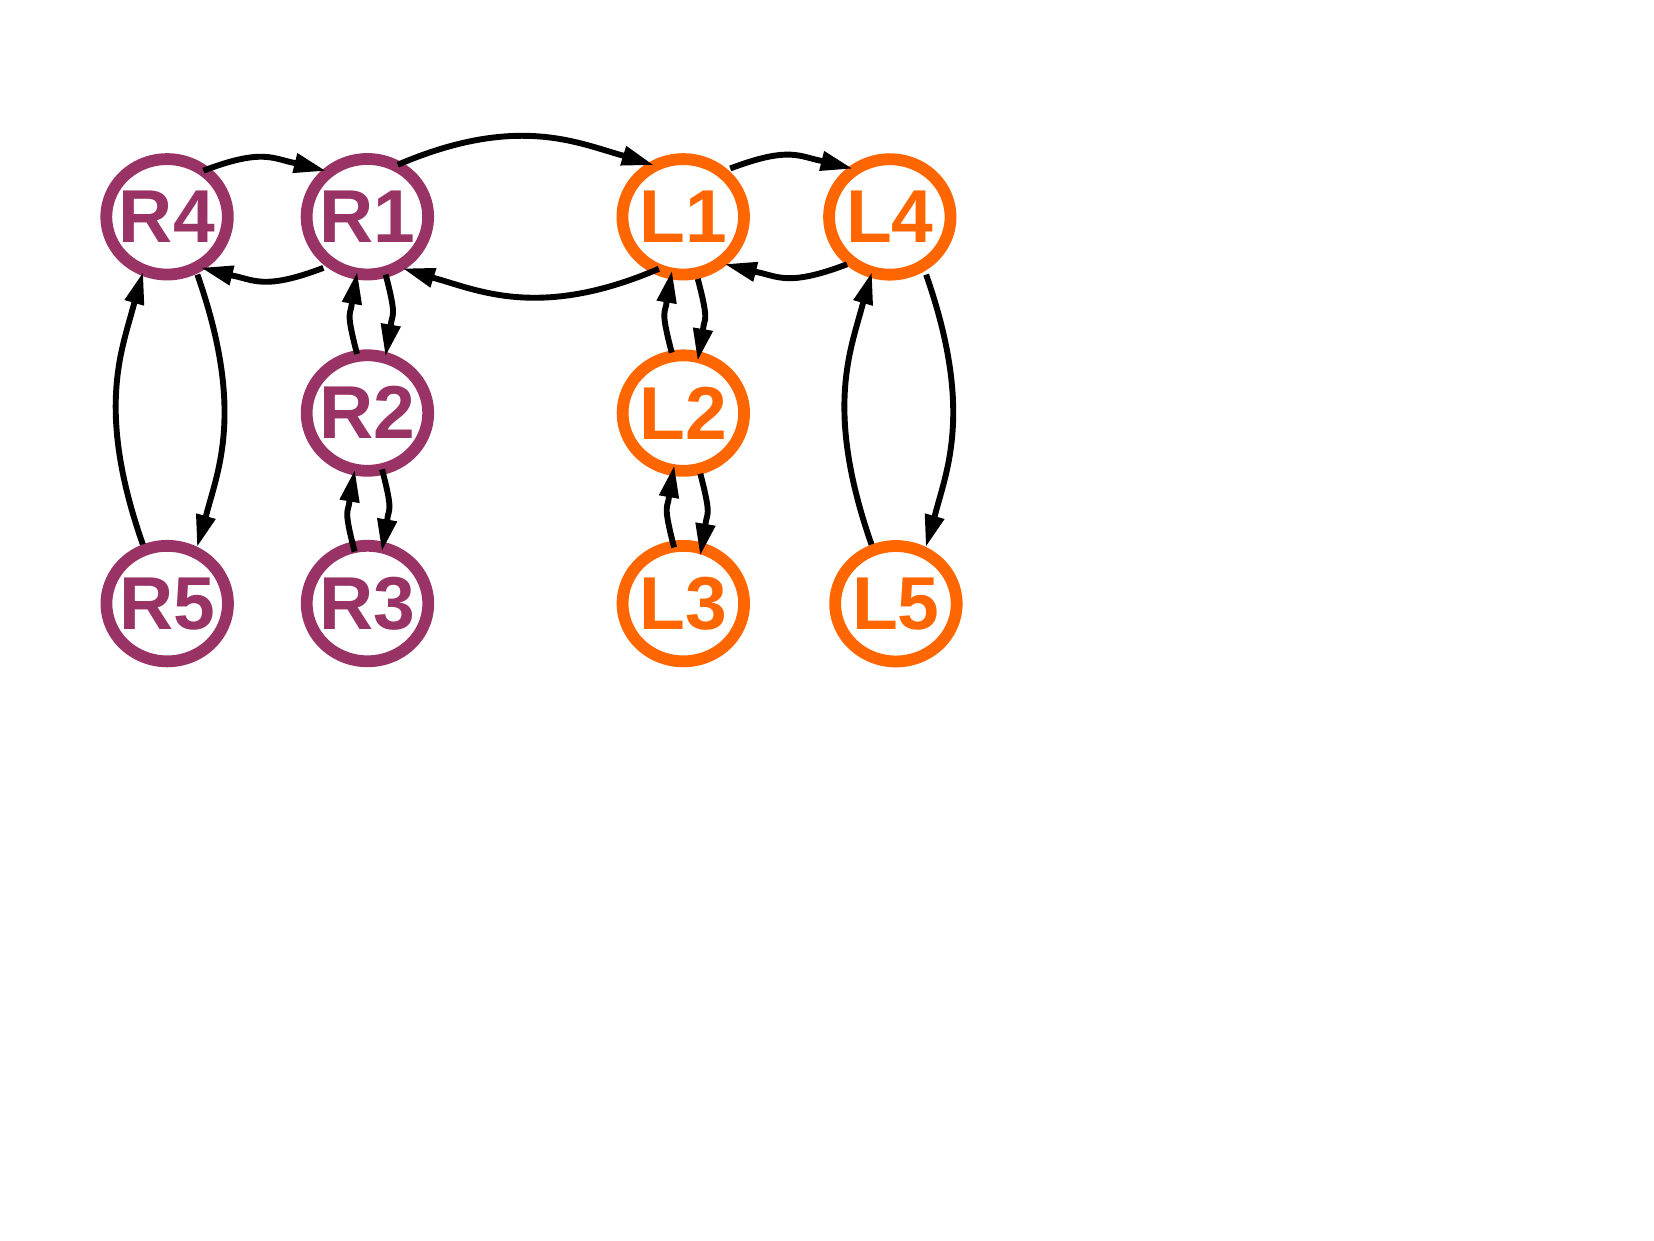

R1
R4
L1
L4
R2
L2
R3
R5
L3
L5